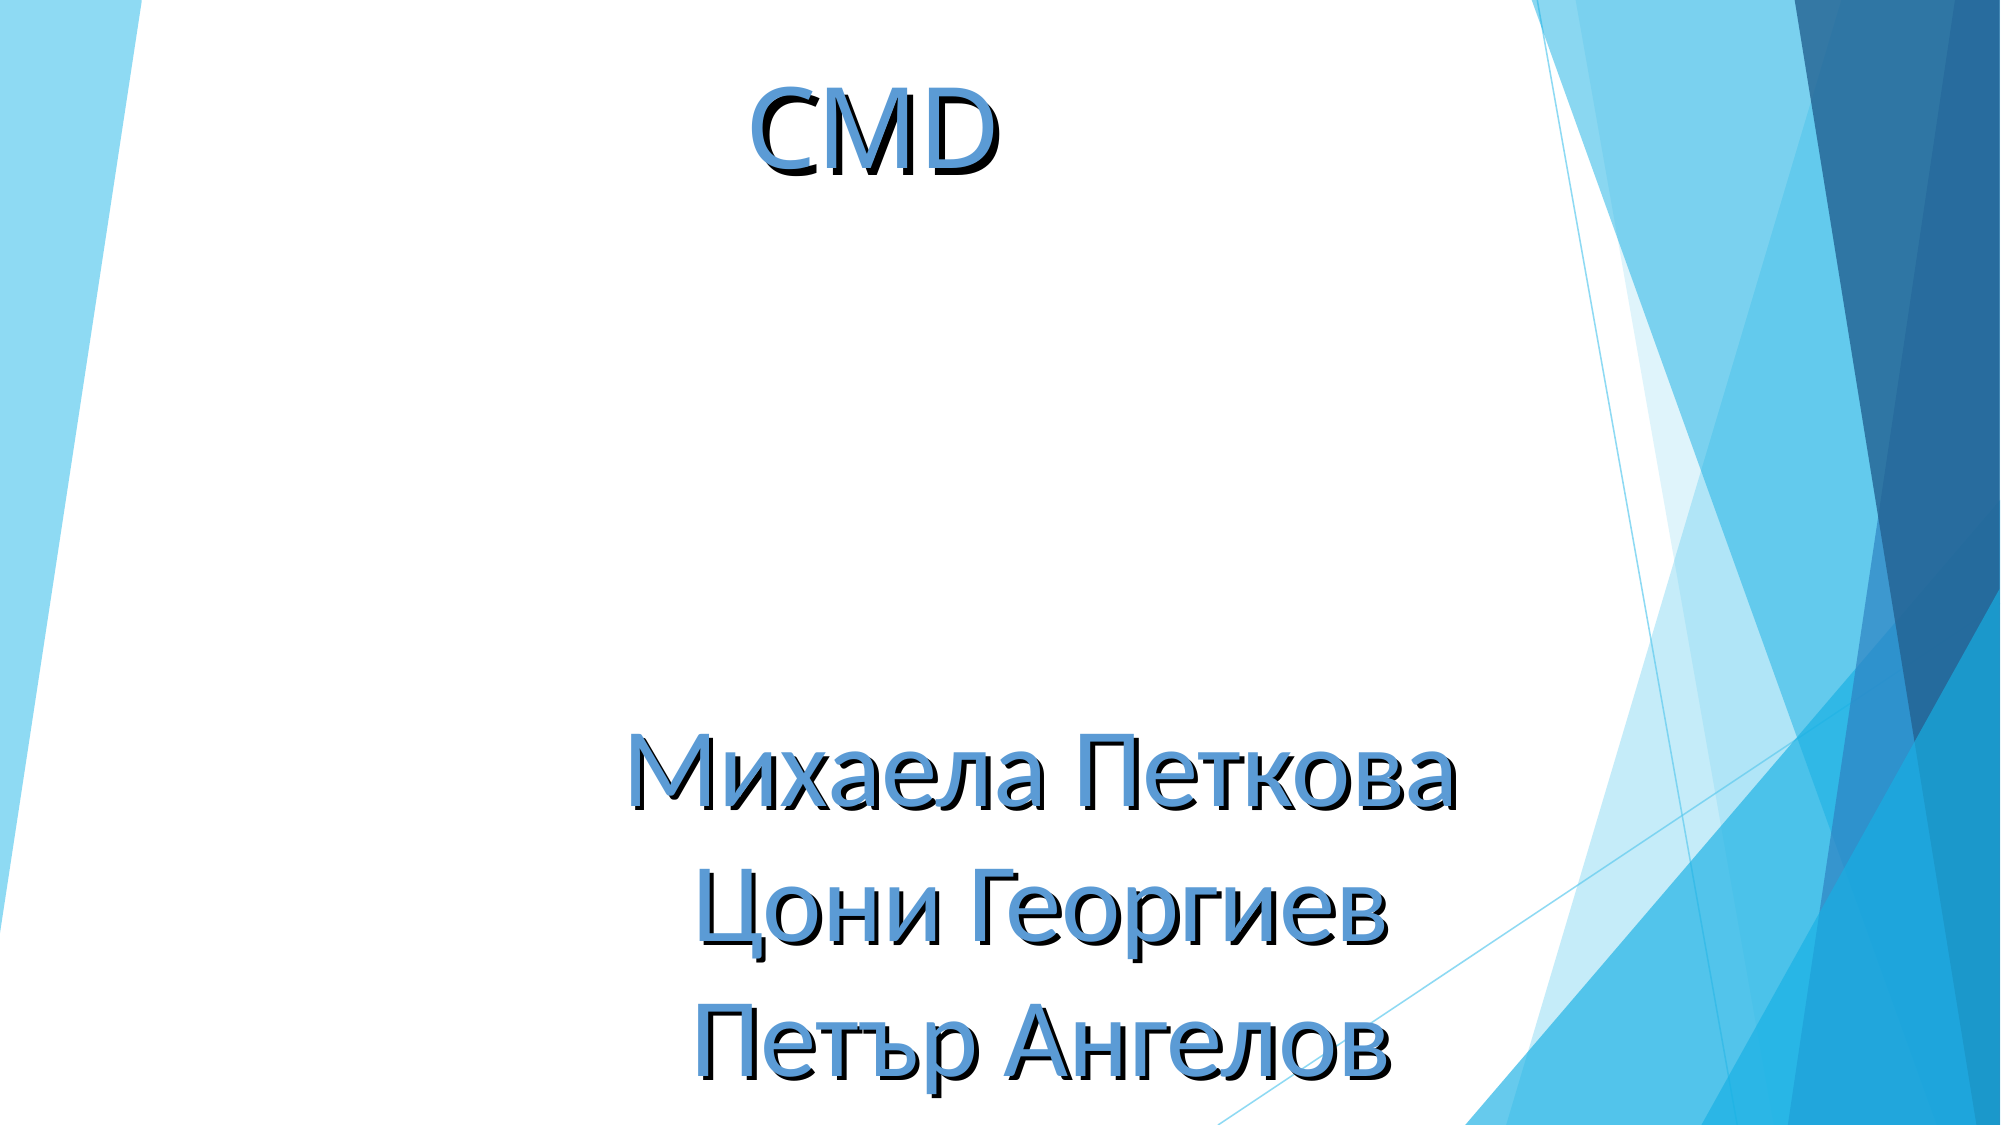

CMD
Михаела Петкова
Цони Георгиев
Петър Ангелов